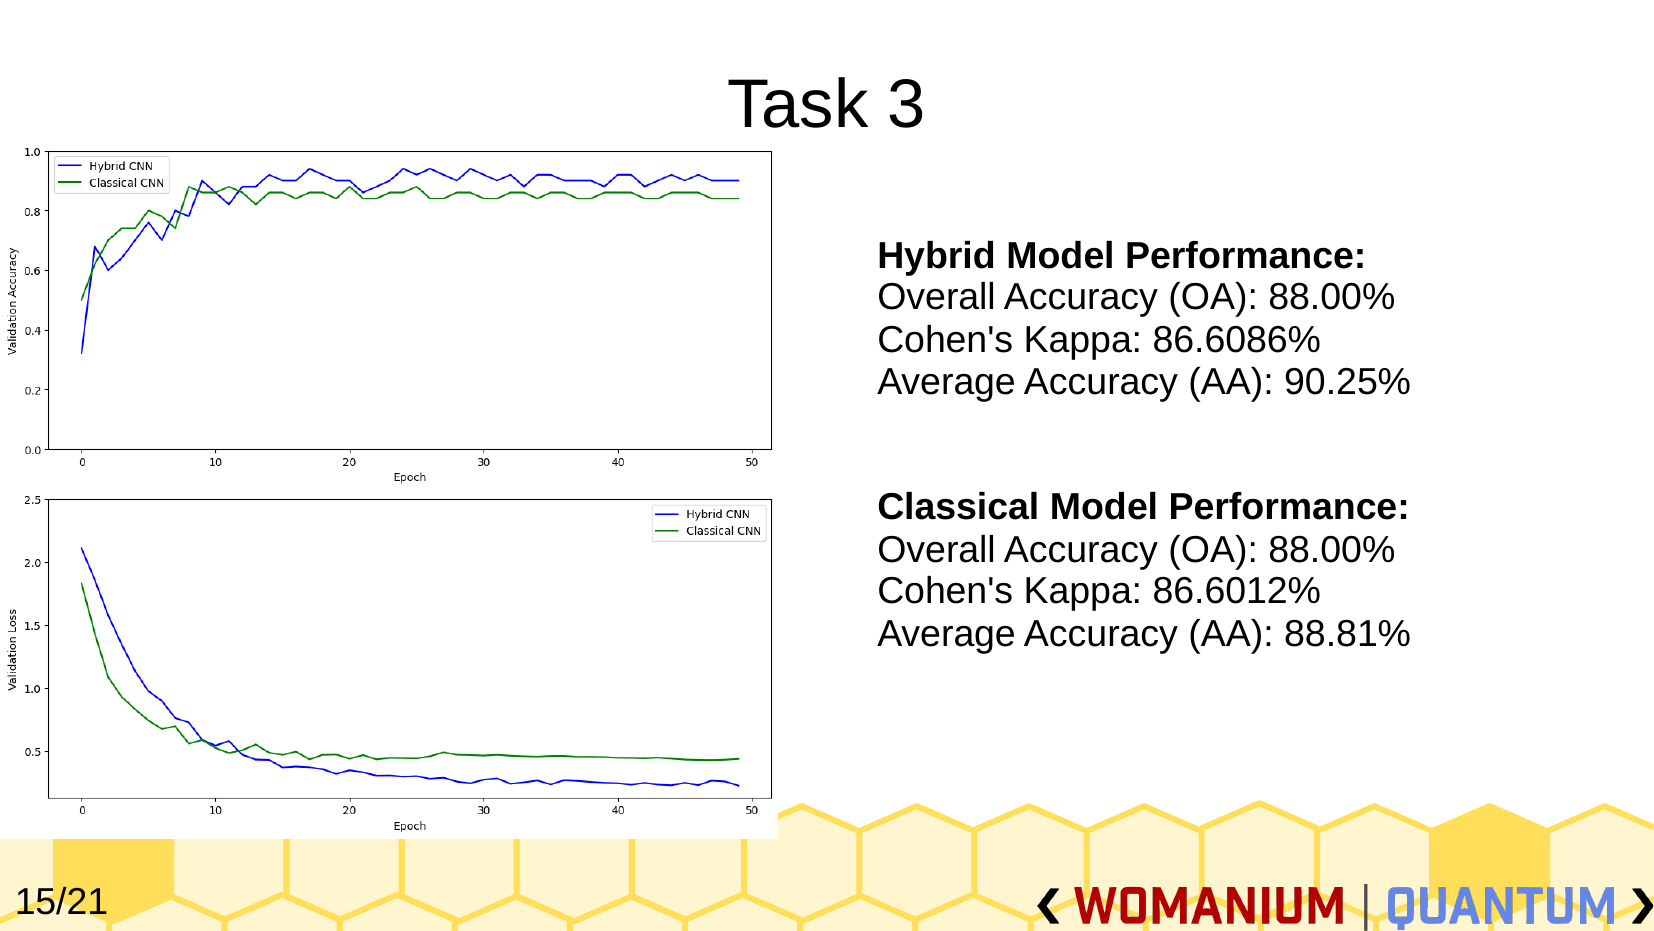

# Task 3
Hybrid Model Performance:
Overall Accuracy (OA): 88.00%
Cohen's Kappa: 86.6086%
Average Accuracy (AA): 90.25%
Classical Model Performance:
Overall Accuracy (OA): 88.00%
Cohen's Kappa: 86.6012%
Average Accuracy (AA): 88.81%
15/21